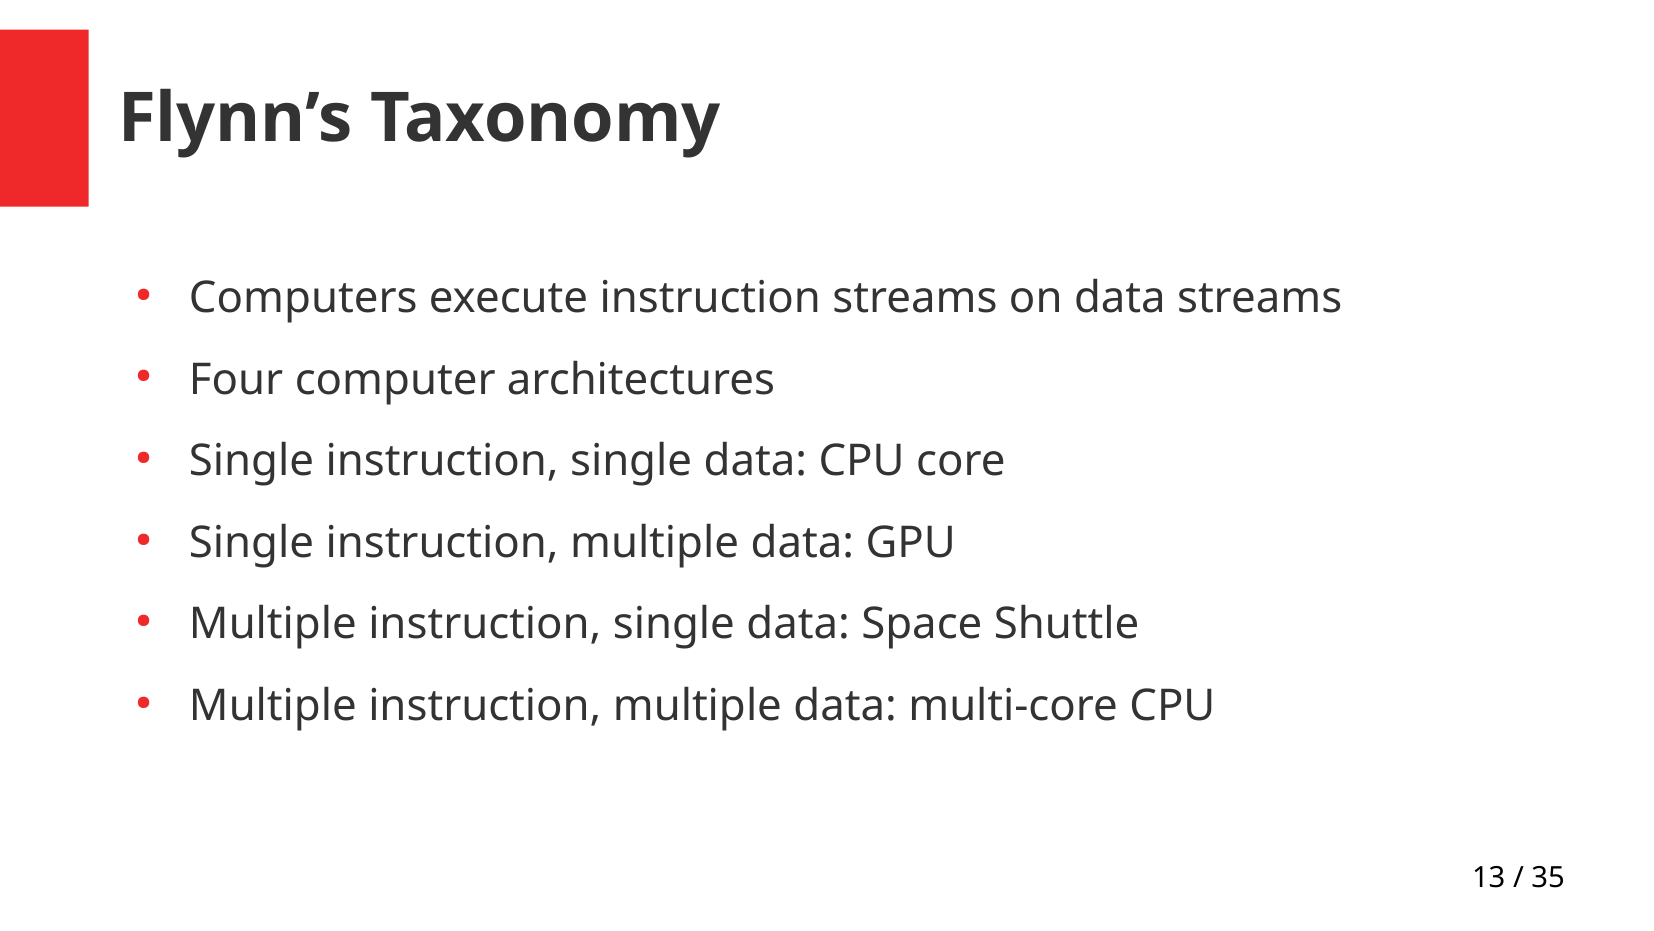

# Flynn’s Taxonomy
Computers execute instruction streams on data streams
Four computer architectures
Single instruction, single data: CPU core
Single instruction, multiple data: GPU
Multiple instruction, single data: Space Shuttle
Multiple instruction, multiple data: multi-core CPU
13